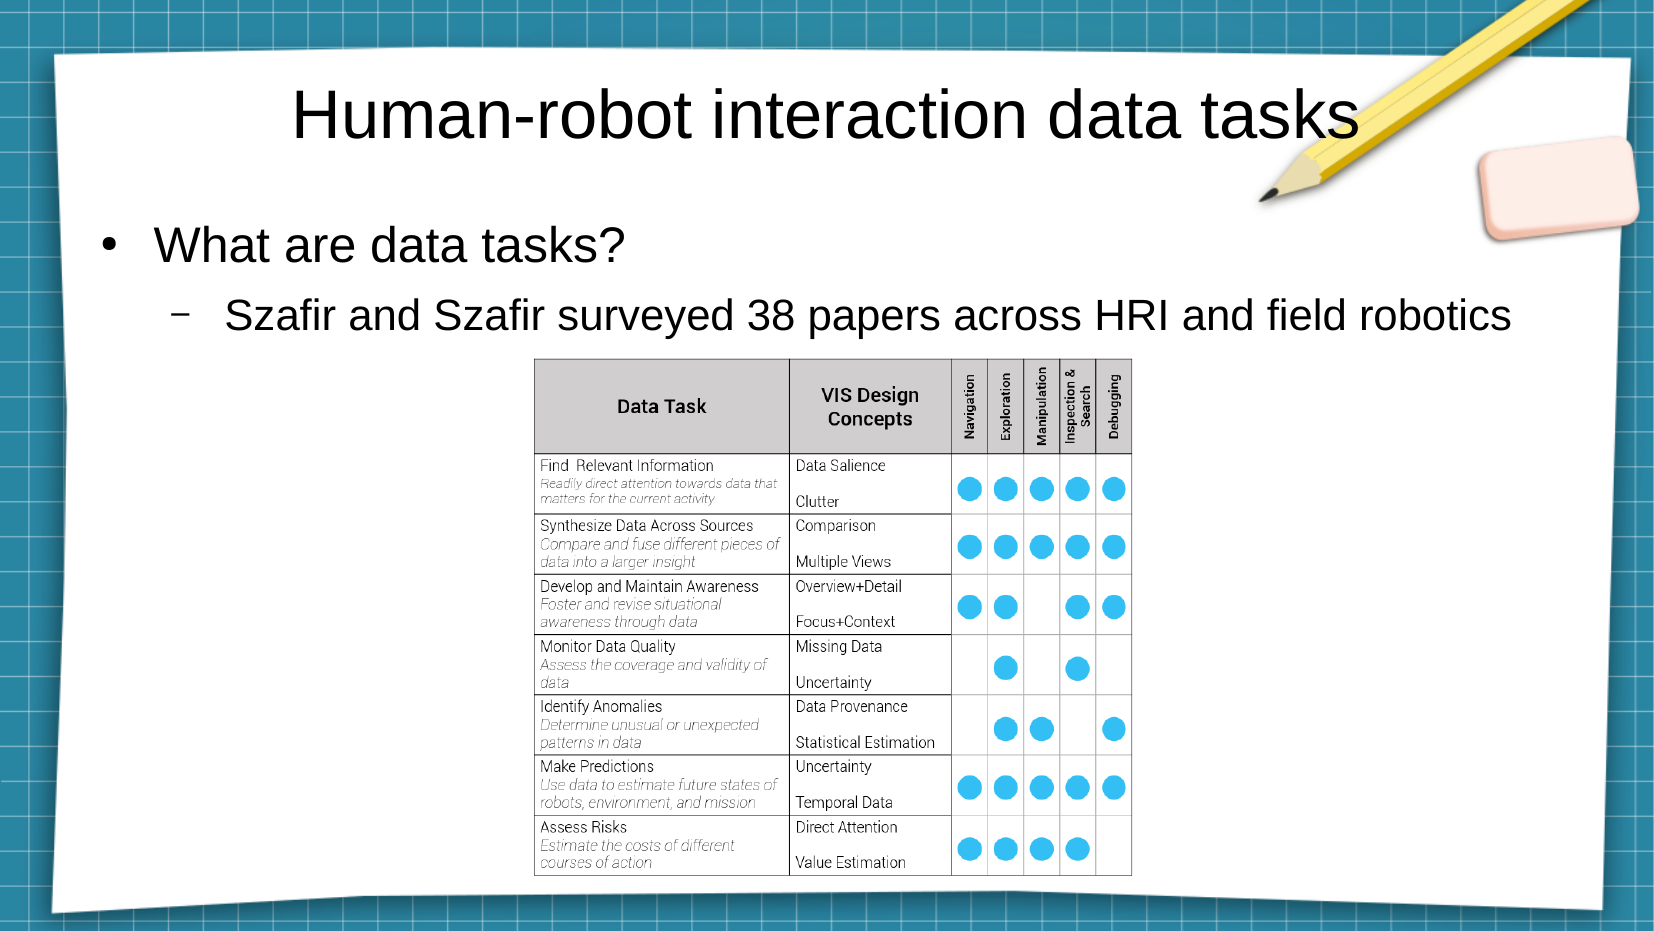

# Human-robot interaction data tasks
What are data tasks?
Szafir and Szafir surveyed 38 papers across HRI and field robotics